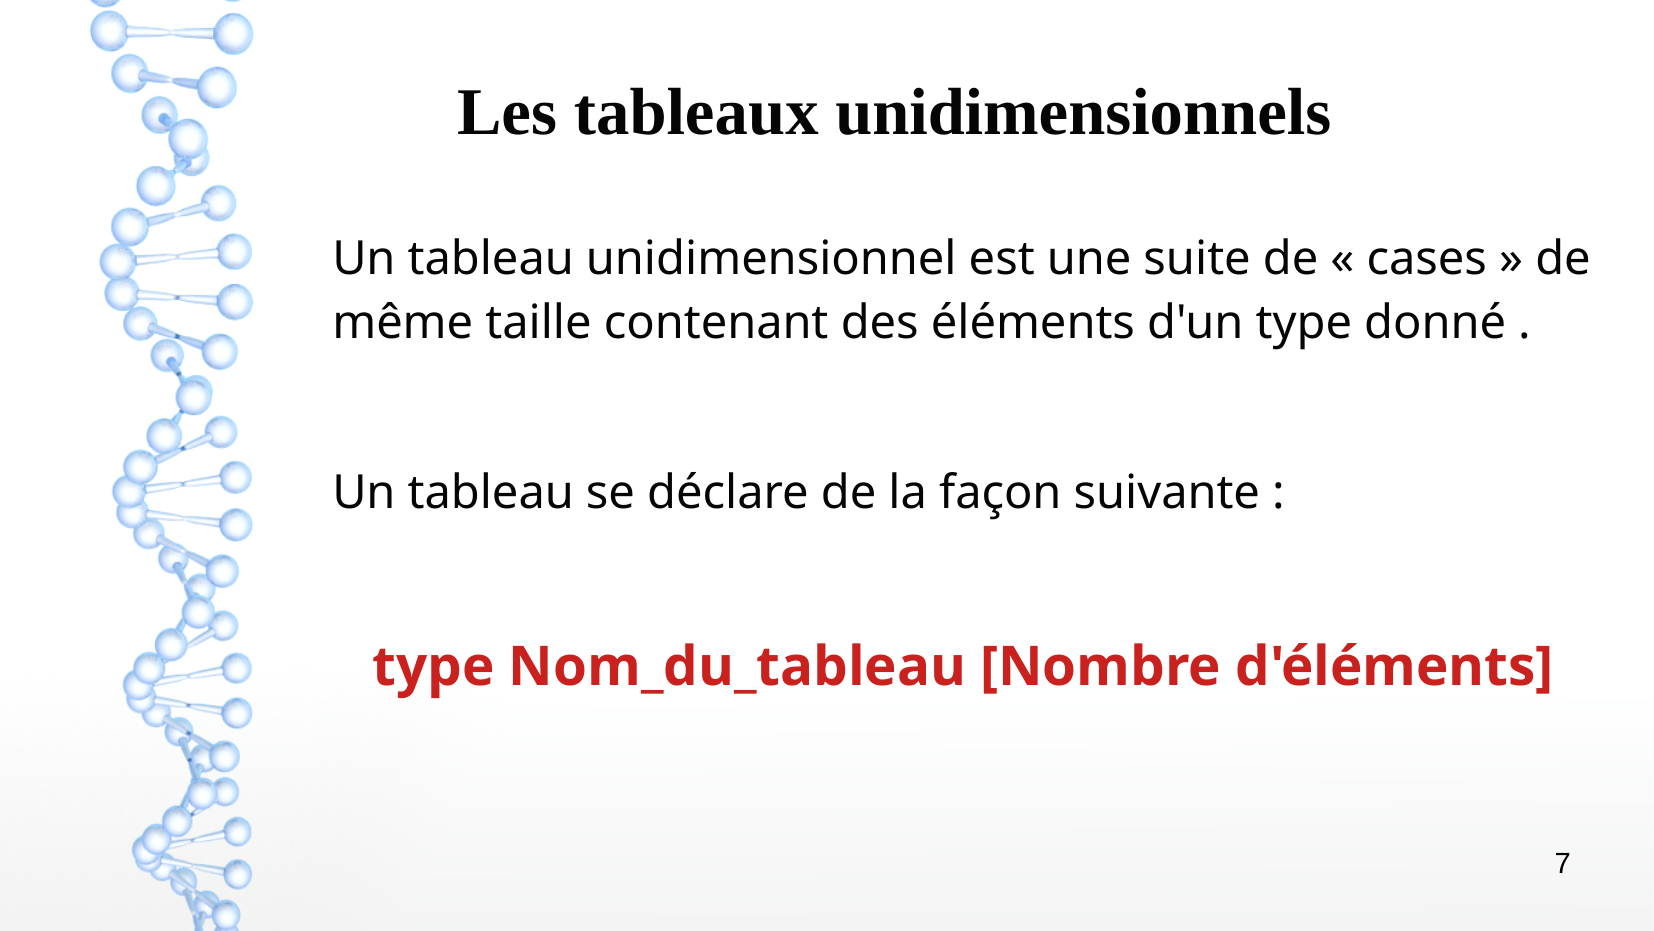

# Les tableaux unidimensionnels
Un tableau unidimensionnel est une suite de « cases » de même taille contenant des éléments d'un type donné .
Un tableau se déclare de la façon suivante :
type Nom_du_tableau [Nombre d'éléments]
7